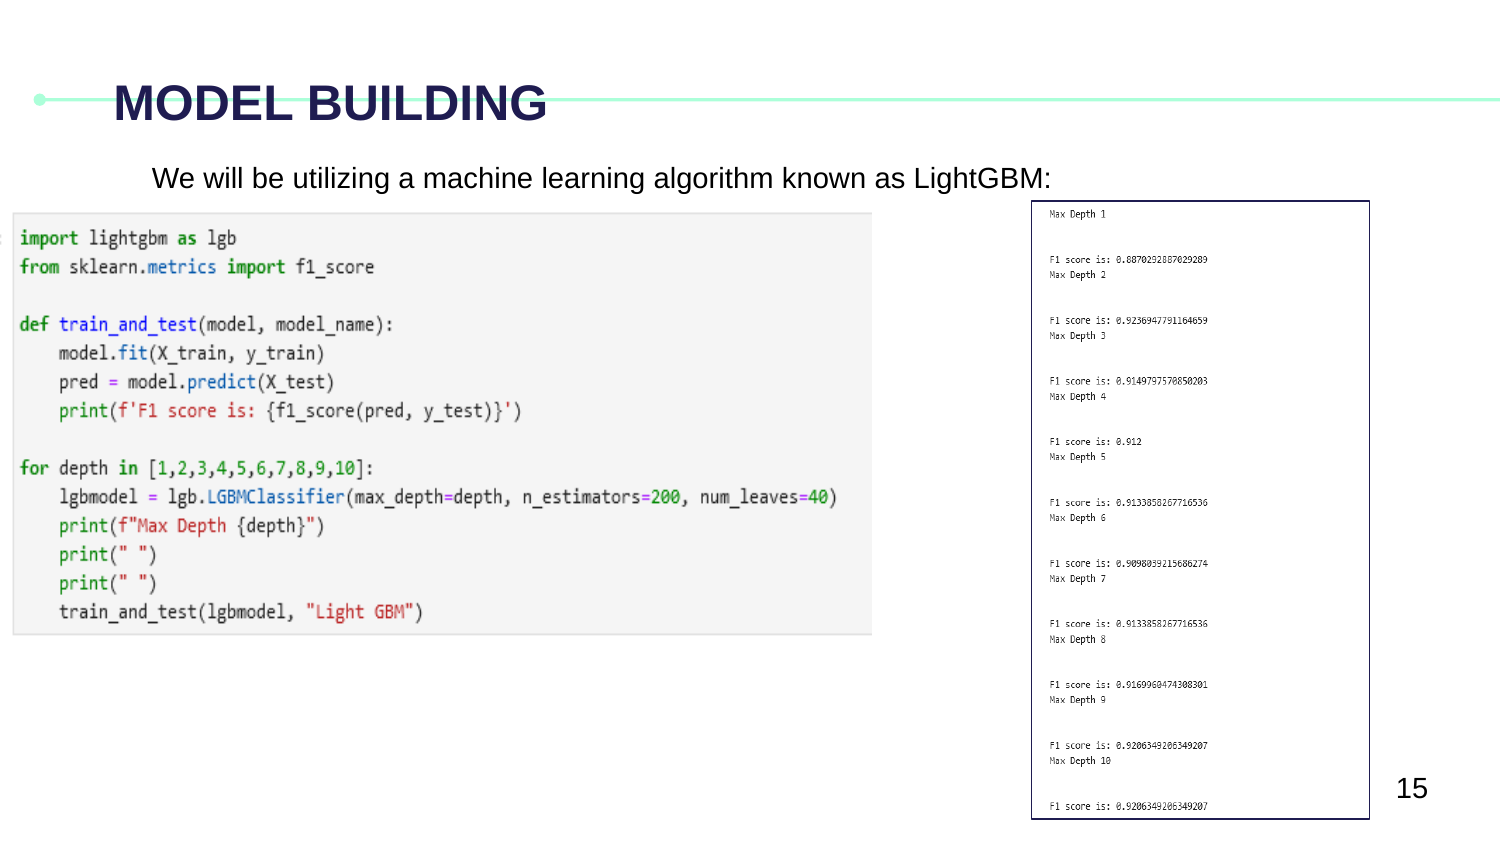

# Model Building
We will be utilizing a machine learning algorithm known as LightGBM:
15